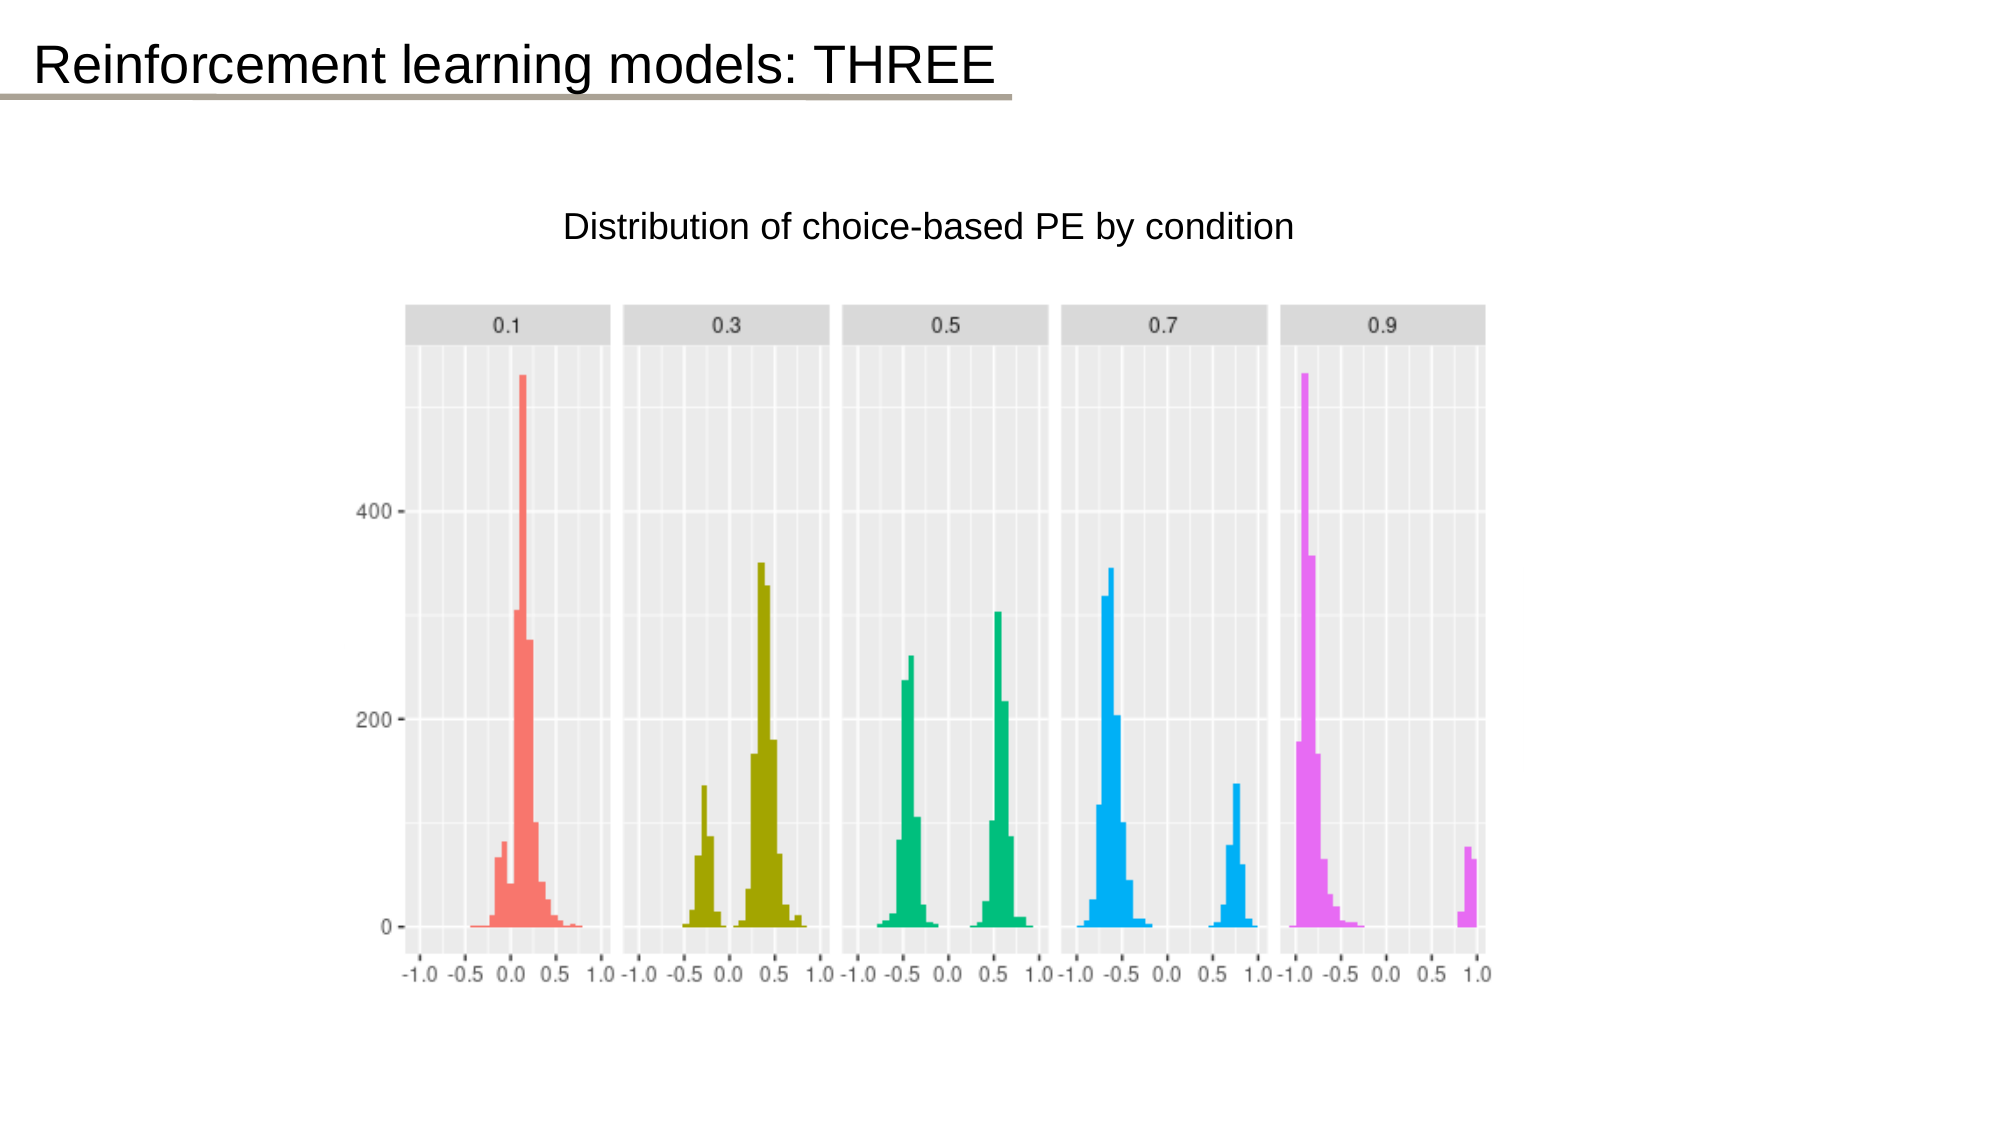

Reinforcement learning models: THREE
Distribution of choice-based PE by condition